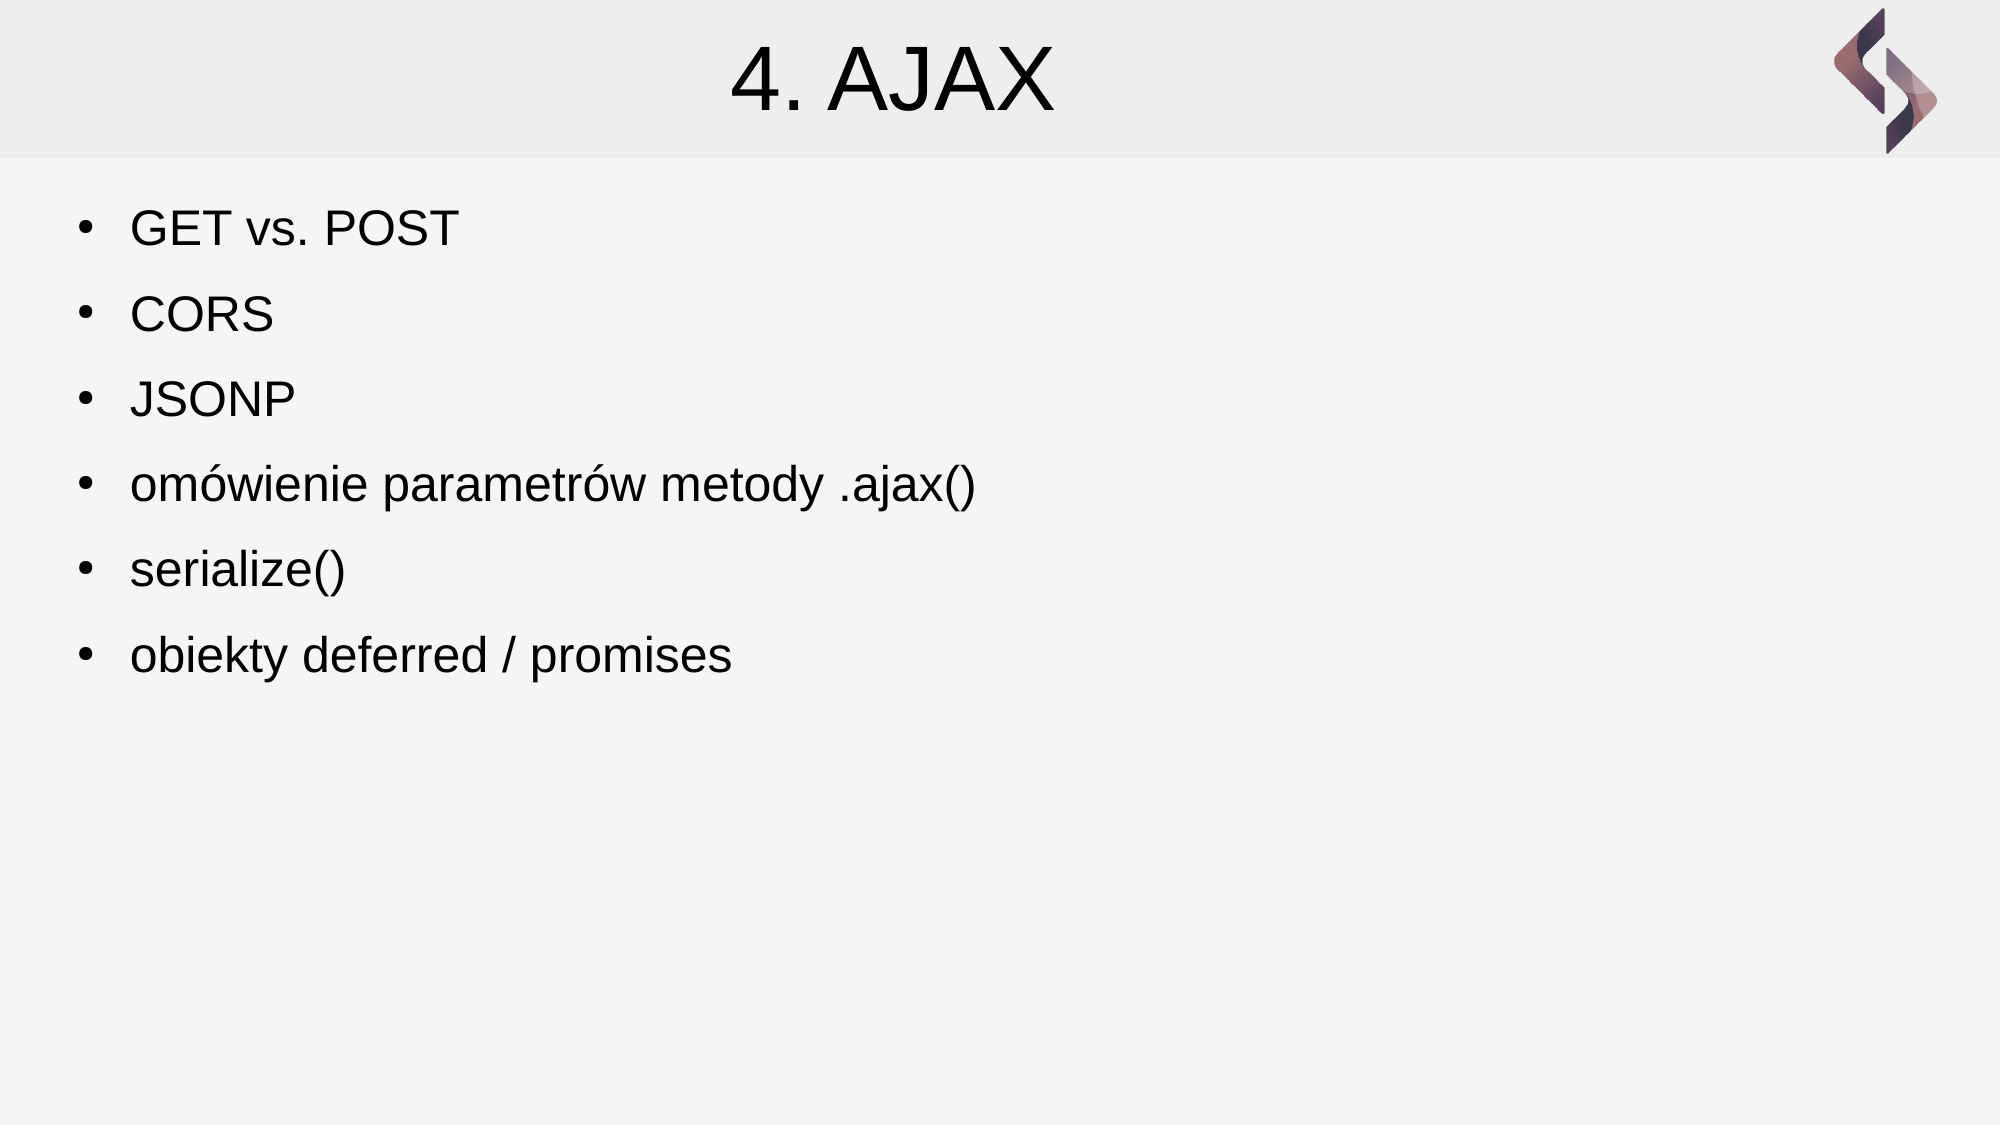

# 4. AJAX
GET vs. POST
CORS
JSONP
omówienie parametrów metody .ajax()
serialize()
obiekty deferred / promises